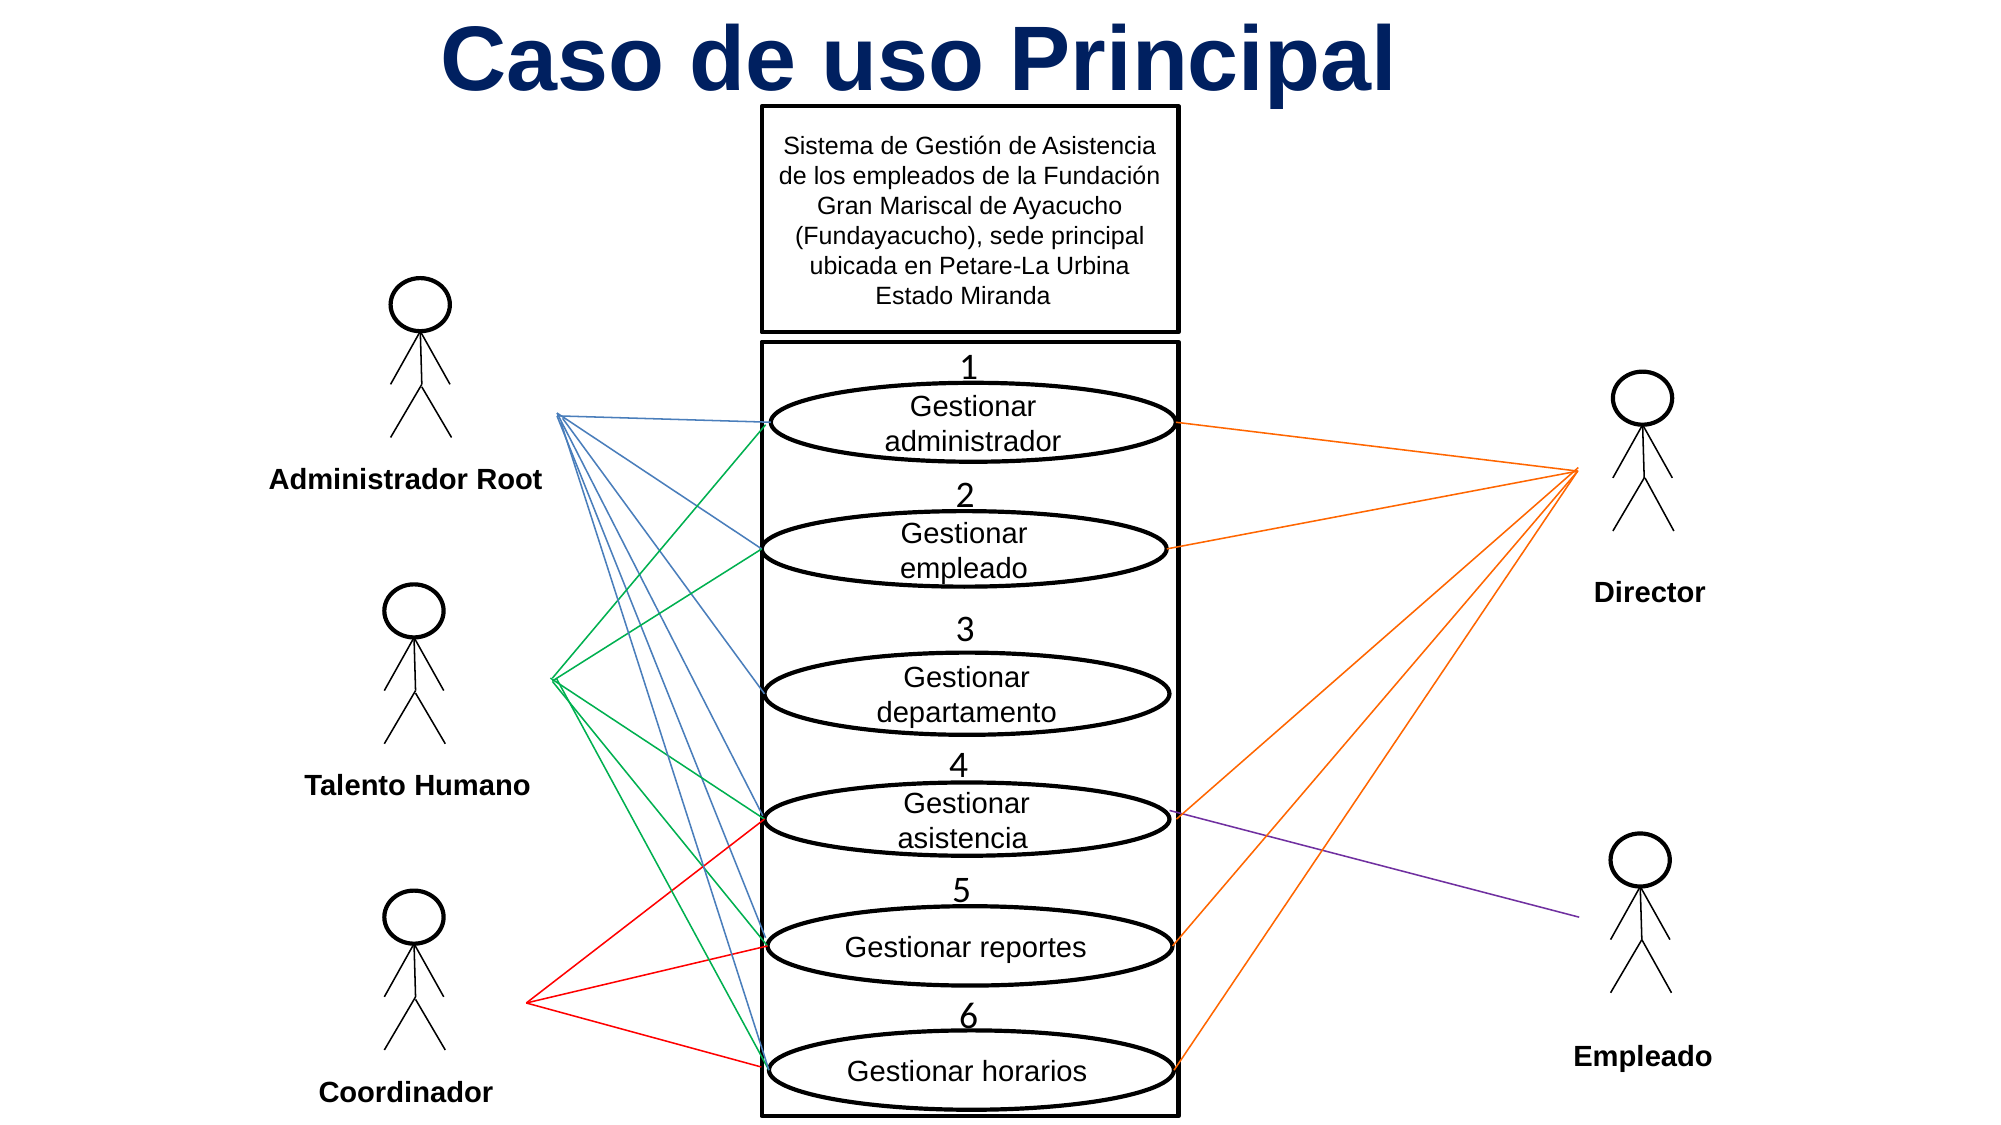

Caso de uso Principal
Sistema de Gestión de Asistencia de los empleados de la Fundación Gran Mariscal de Ayacucho (Fundayacucho), sede principal ubicada en Petare-La Urbina Estado Miranda
1
Gestionar administrador
Administrador Root
2
Gestionar empleado
Director
3
Gestionar departamento
4
Talento Humano
Gestionar asistencia
5
Gestionar reportes
6
Empleado
Gestionar horarios
Coordinador